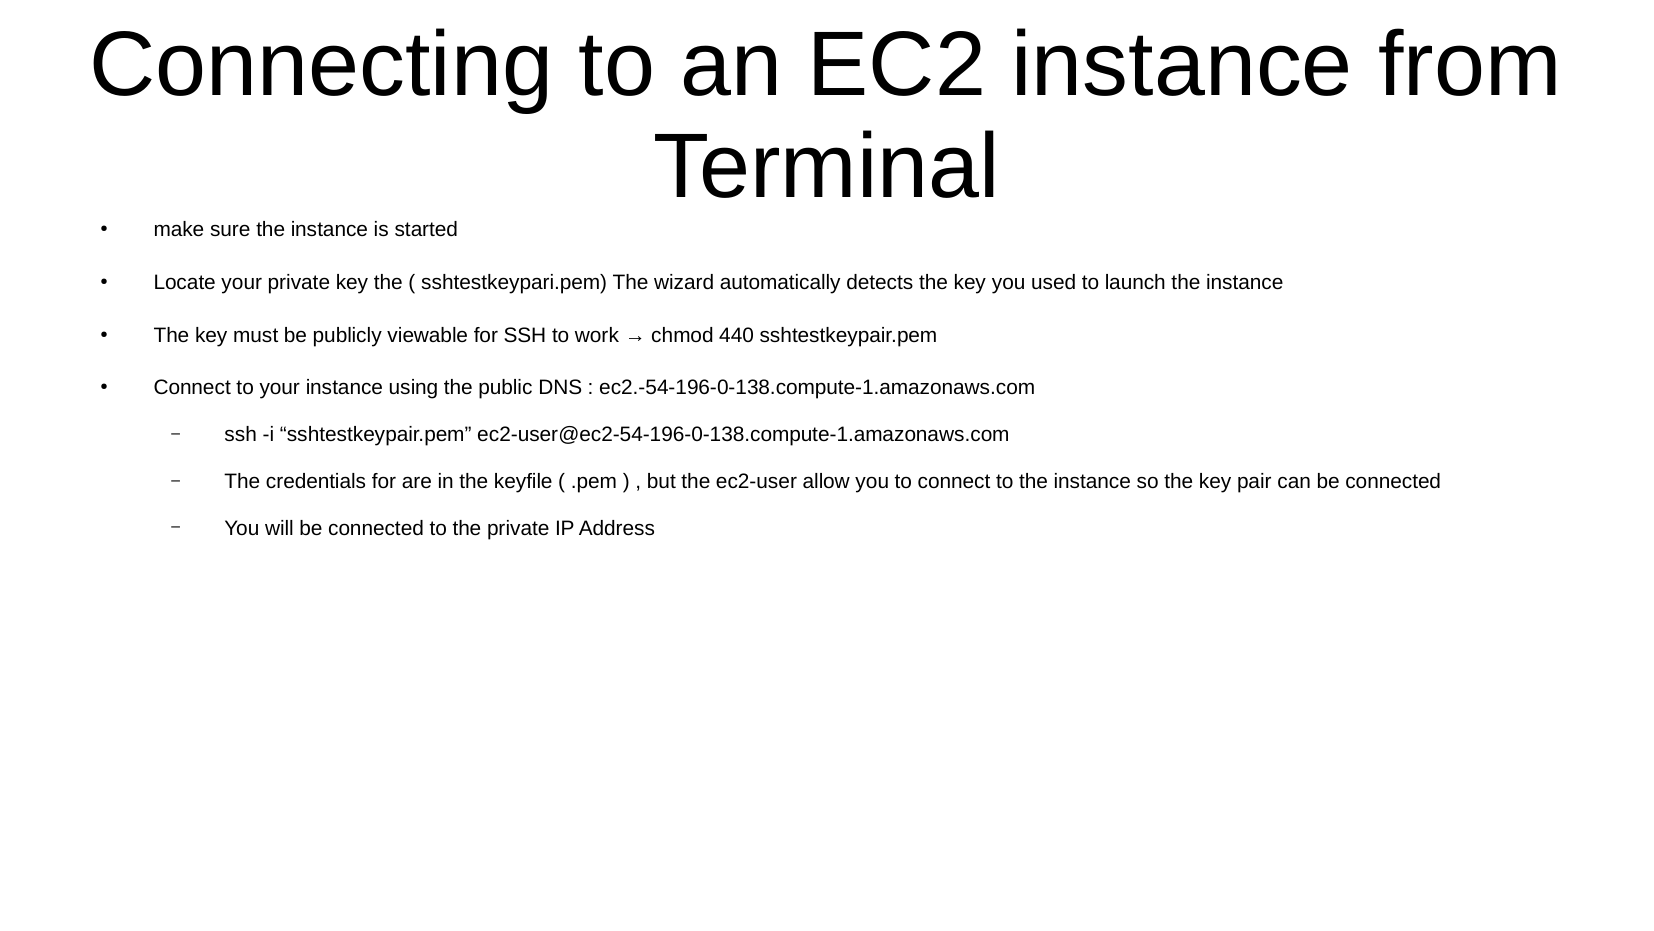

# Connecting to an EC2 instance from Terminal
make sure the instance is started
Locate your private key the ( sshtestkeypari.pem) The wizard automatically detects the key you used to launch the instance
The key must be publicly viewable for SSH to work → chmod 440 sshtestkeypair.pem
Connect to your instance using the public DNS : ec2.-54-196-0-138.compute-1.amazonaws.com
ssh -i “sshtestkeypair.pem” ec2-user@ec2-54-196-0-138.compute-1.amazonaws.com
The credentials for are in the keyfile ( .pem ) , but the ec2-user allow you to connect to the instance so the key pair can be connected
You will be connected to the private IP Address